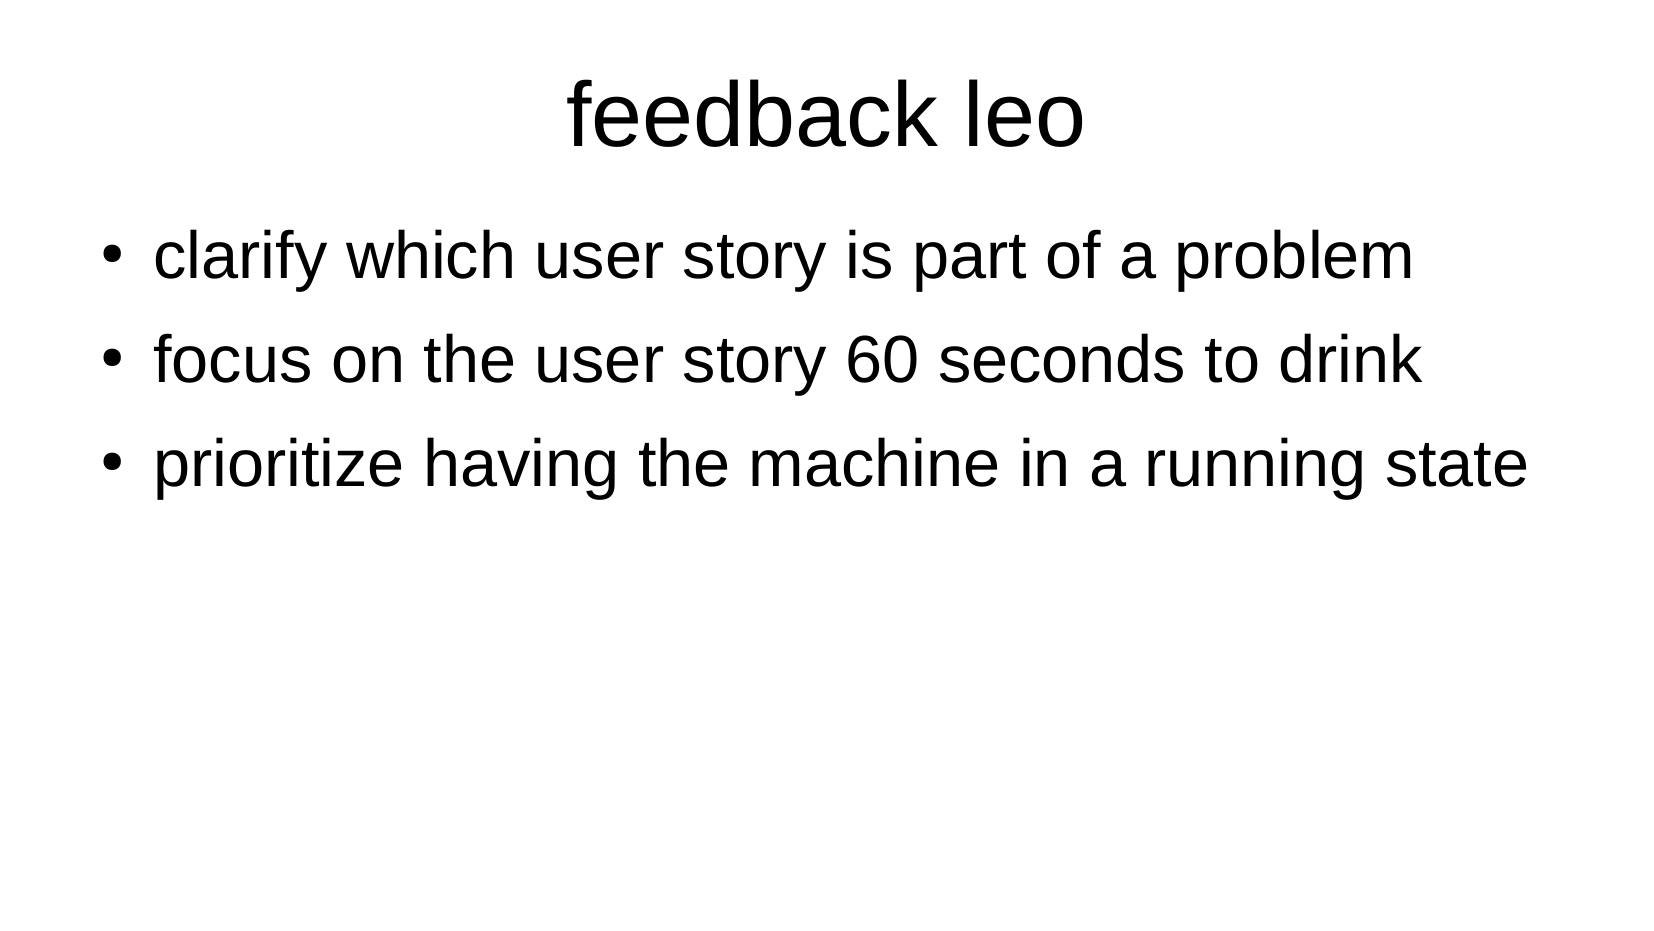

# feedback leo
clarify which user story is part of a problem
focus on the user story 60 seconds to drink
prioritize having the machine in a running state